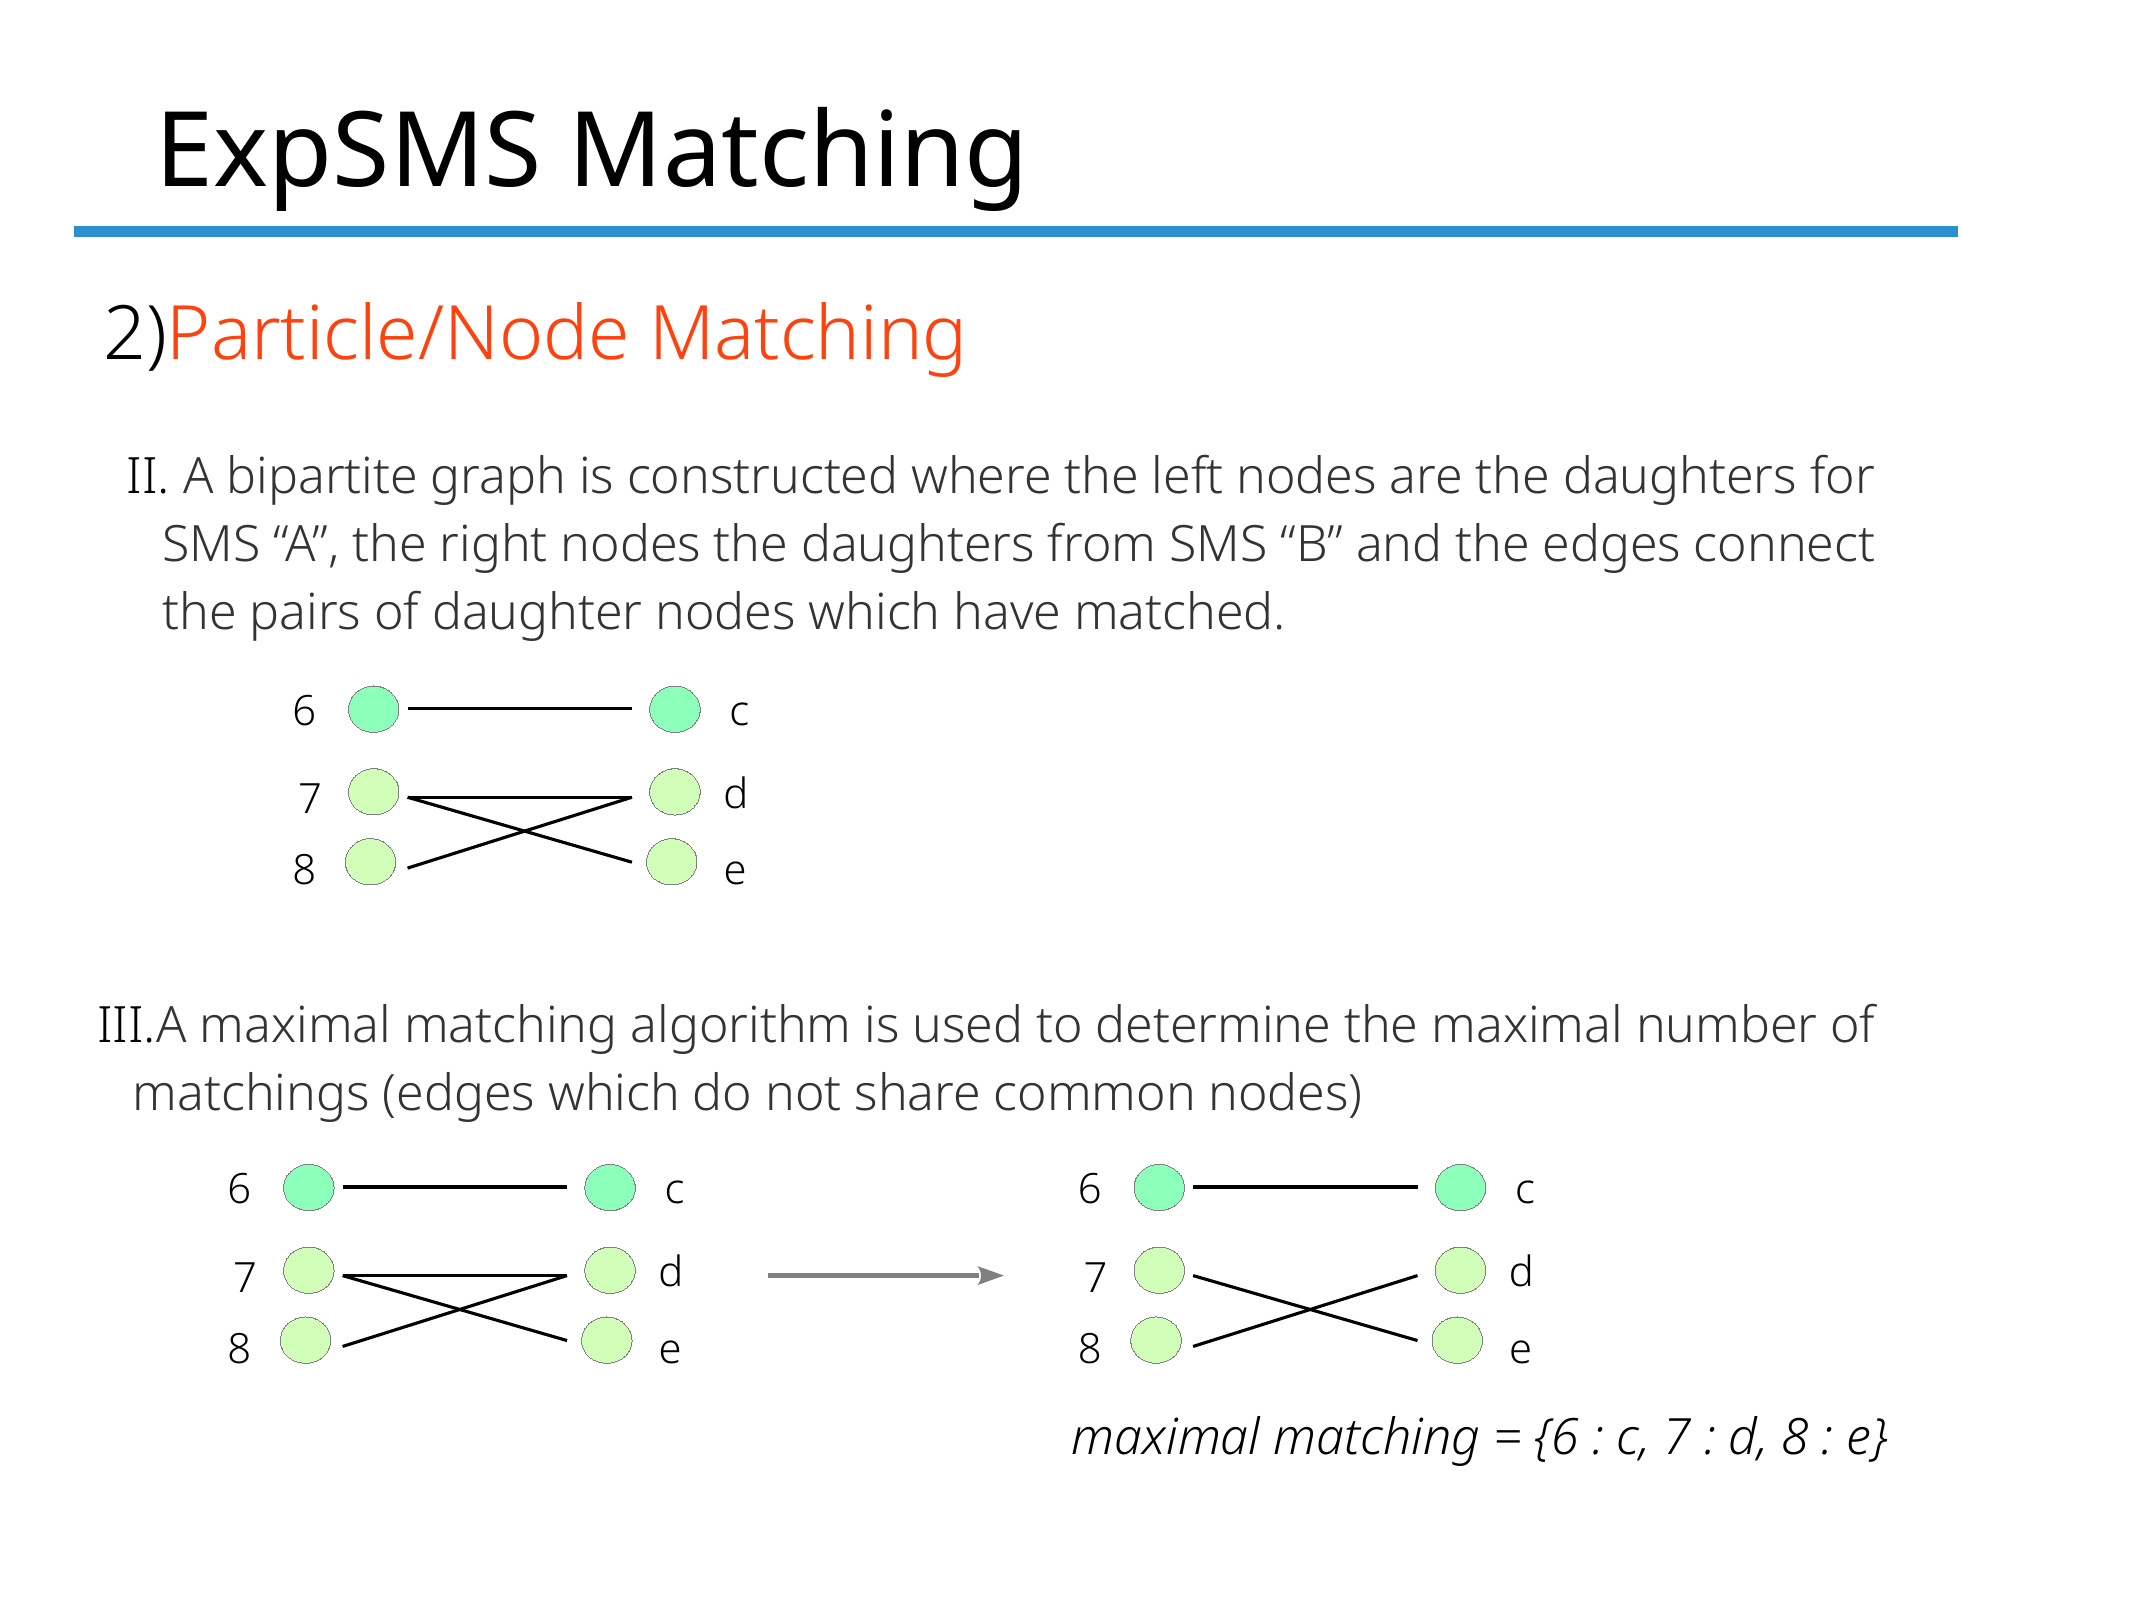

ExpSMS Matching
Particle/Node Matching
 A bipartite graph is constructed where the left nodes are the daughters for SMS “A”, the right nodes the daughters from SMS “B” and the edges connect the pairs of daughter nodes which have matched.
6
c
d
7
8
e
A maximal matching algorithm is used to determine the maximal number of matchings (edges which do not share common nodes)
6
c
6
c
d
d
7
7
8
8
e
e
maximal matching = {6 : c, 7 : d, 8 : e}